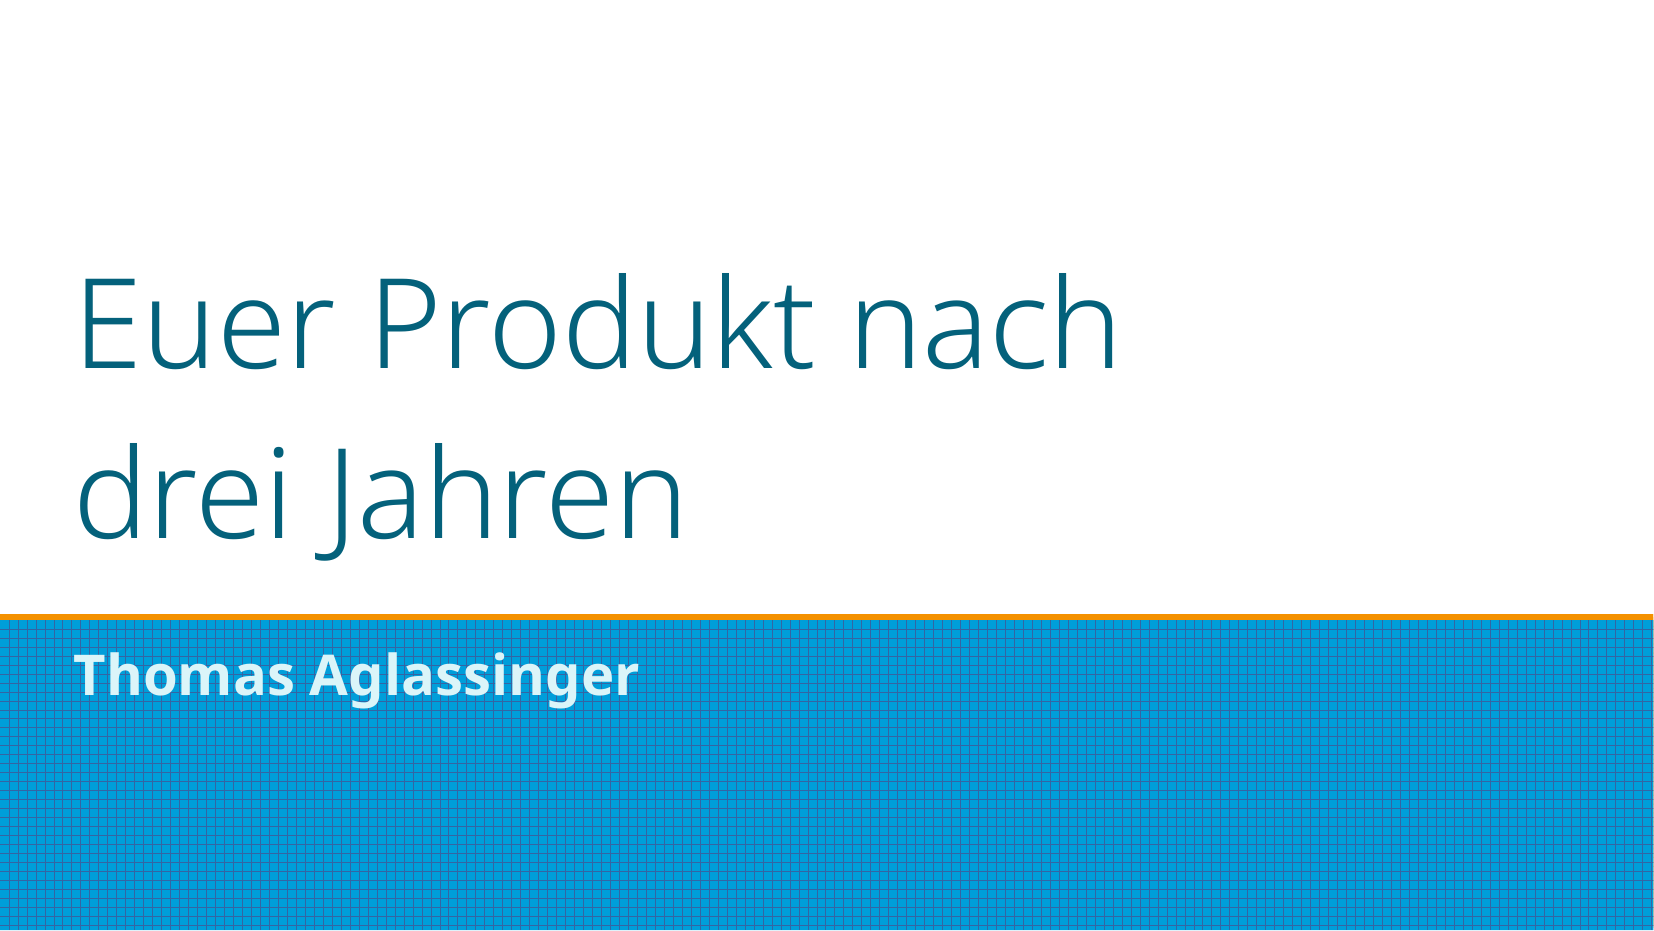

# Euer Produkt nach drei Jahren
Thomas Aglassinger